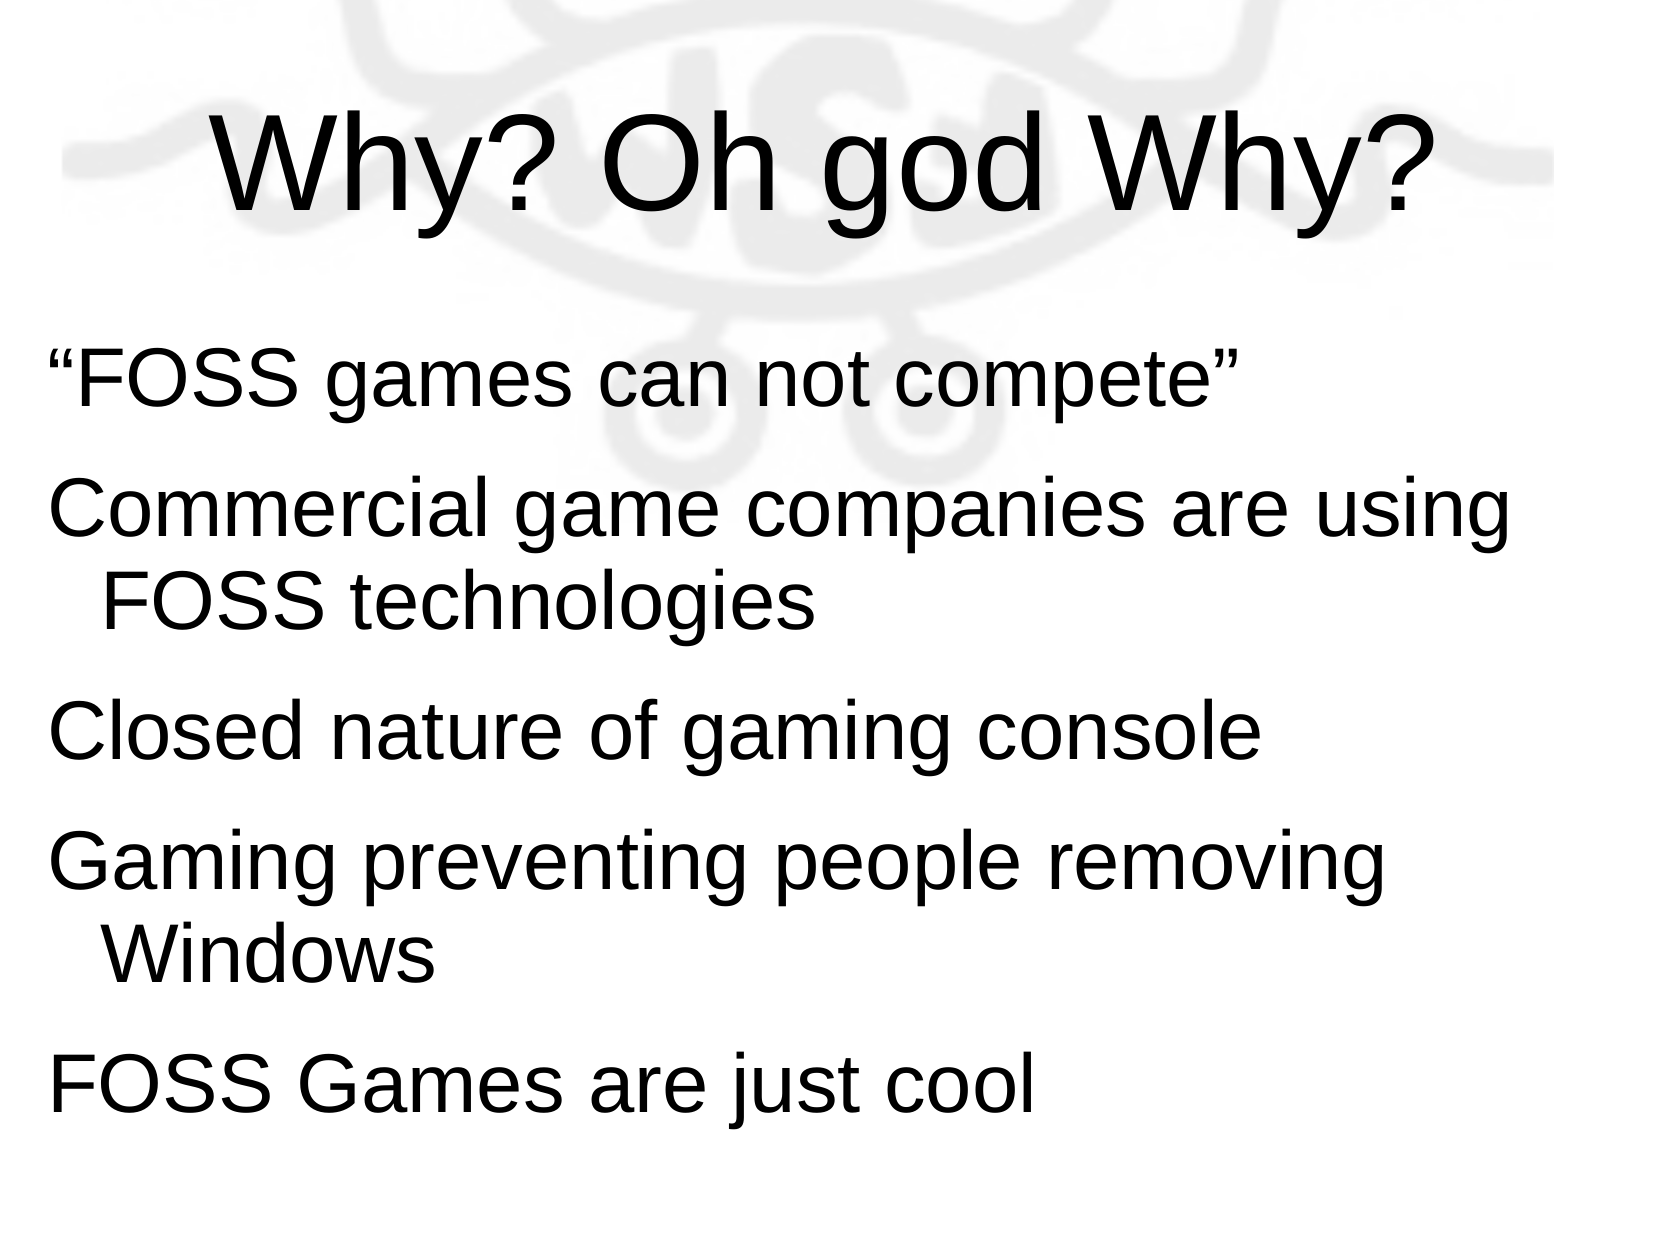

# Why? Oh god Why?
“FOSS games can not compete”
Commercial game companies are using FOSS technologies
Closed nature of gaming console
Gaming preventing people removing Windows
FOSS Games are just cool